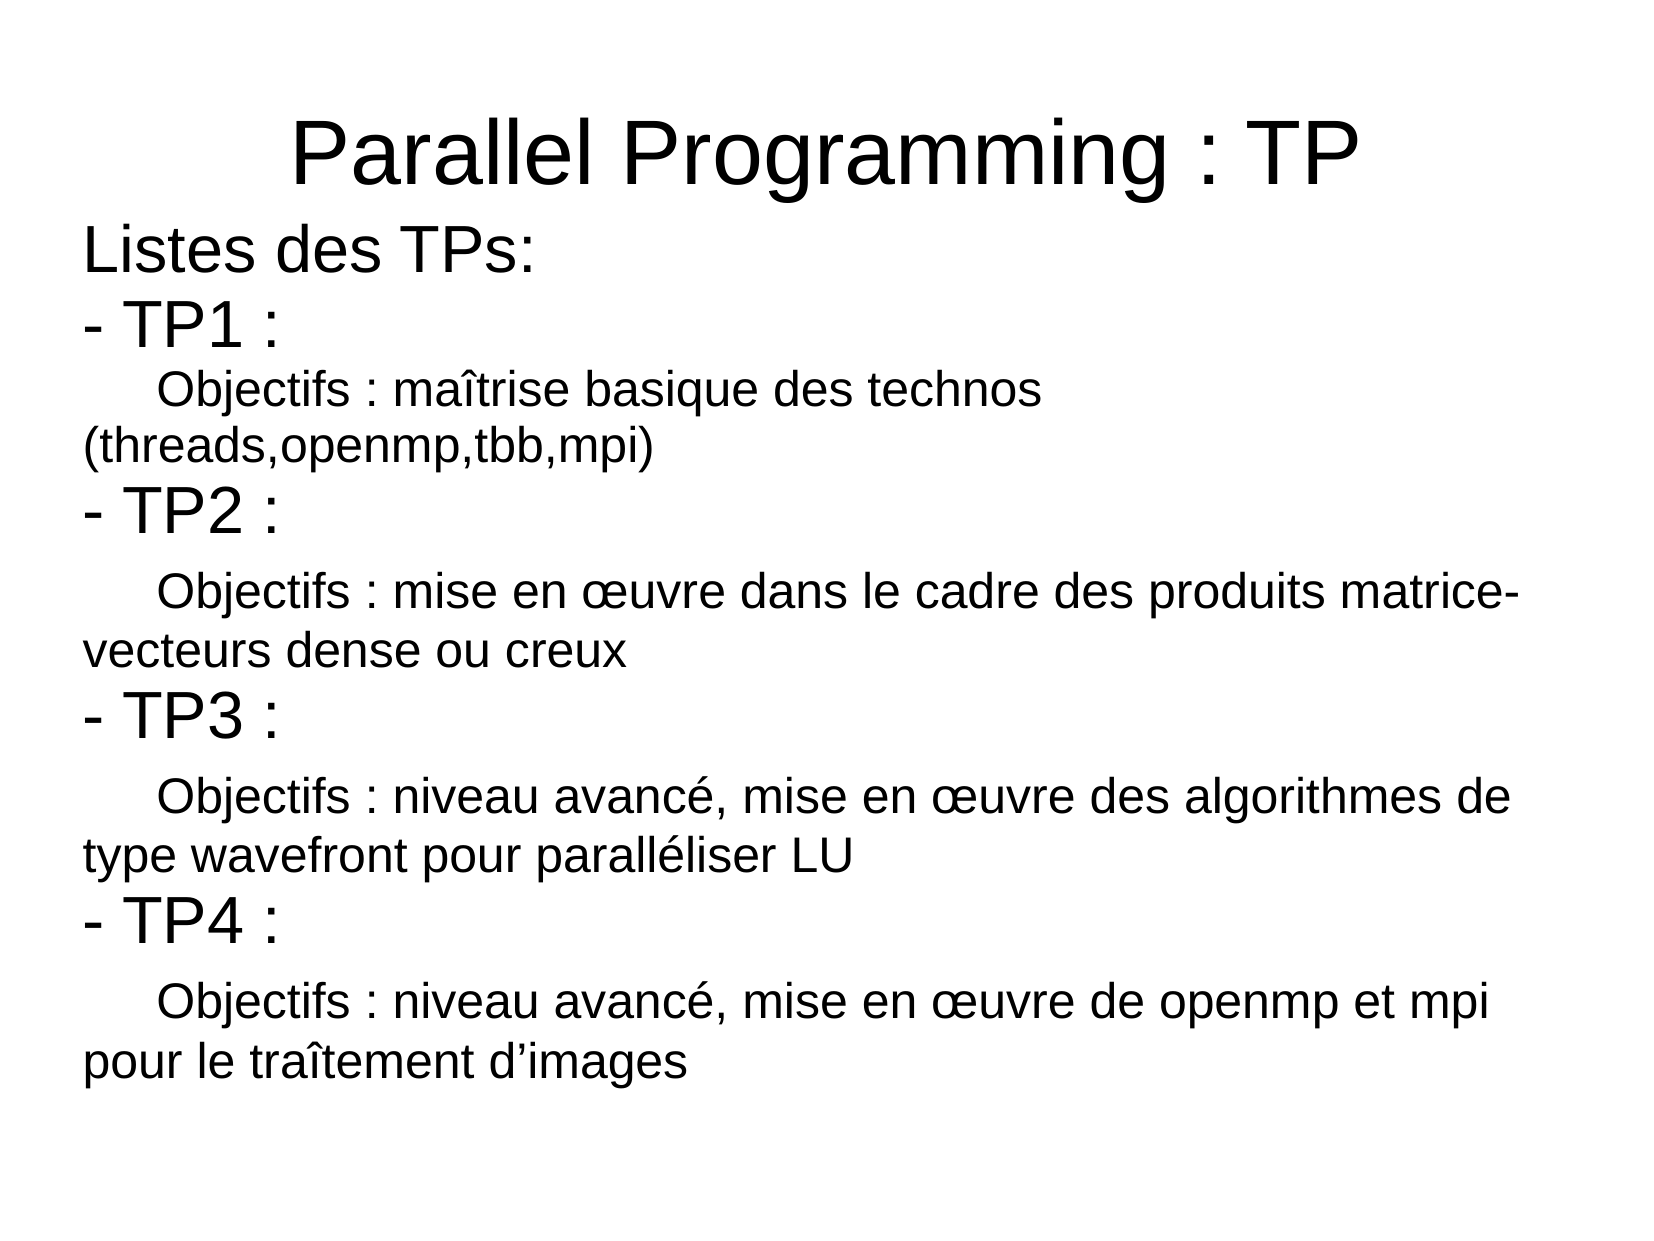

# Parallel Programming : TP
Listes des TPs:
- TP1 :
	Objectifs : maîtrise basique des technos (threads,openmp,tbb,mpi)
- TP2 :
	Objectifs : mise en œuvre dans le cadre des produits matrice-vecteurs dense ou creux
- TP3 :
	Objectifs : niveau avancé, mise en œuvre des algorithmes de type wavefront pour paralléliser LU
- TP4 :
	Objectifs : niveau avancé, mise en œuvre de openmp et mpi pour le traîtement d’images